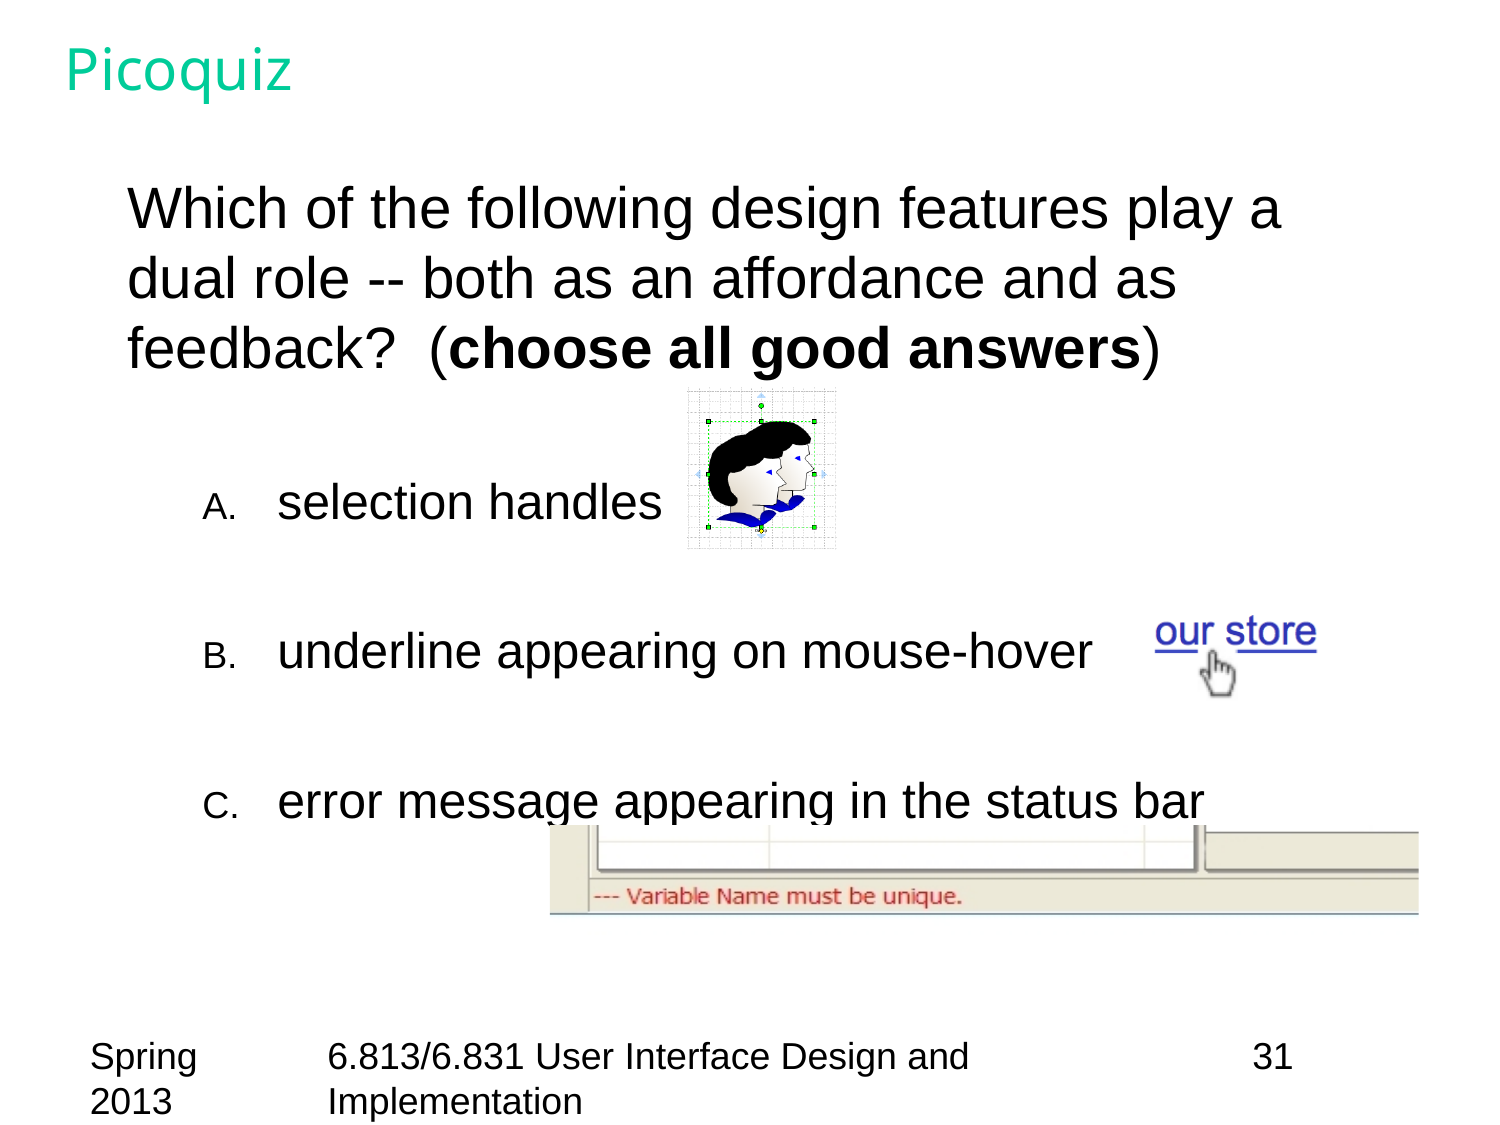

# Picoquiz
Which of the following design features play a dual role -- both as an affordance and as feedback? (choose all good answers)
selection handles
underline appearing on mouse-hover
error message appearing in the status bar
Spring 2013
6.813/6.831 User Interface Design and Implementation